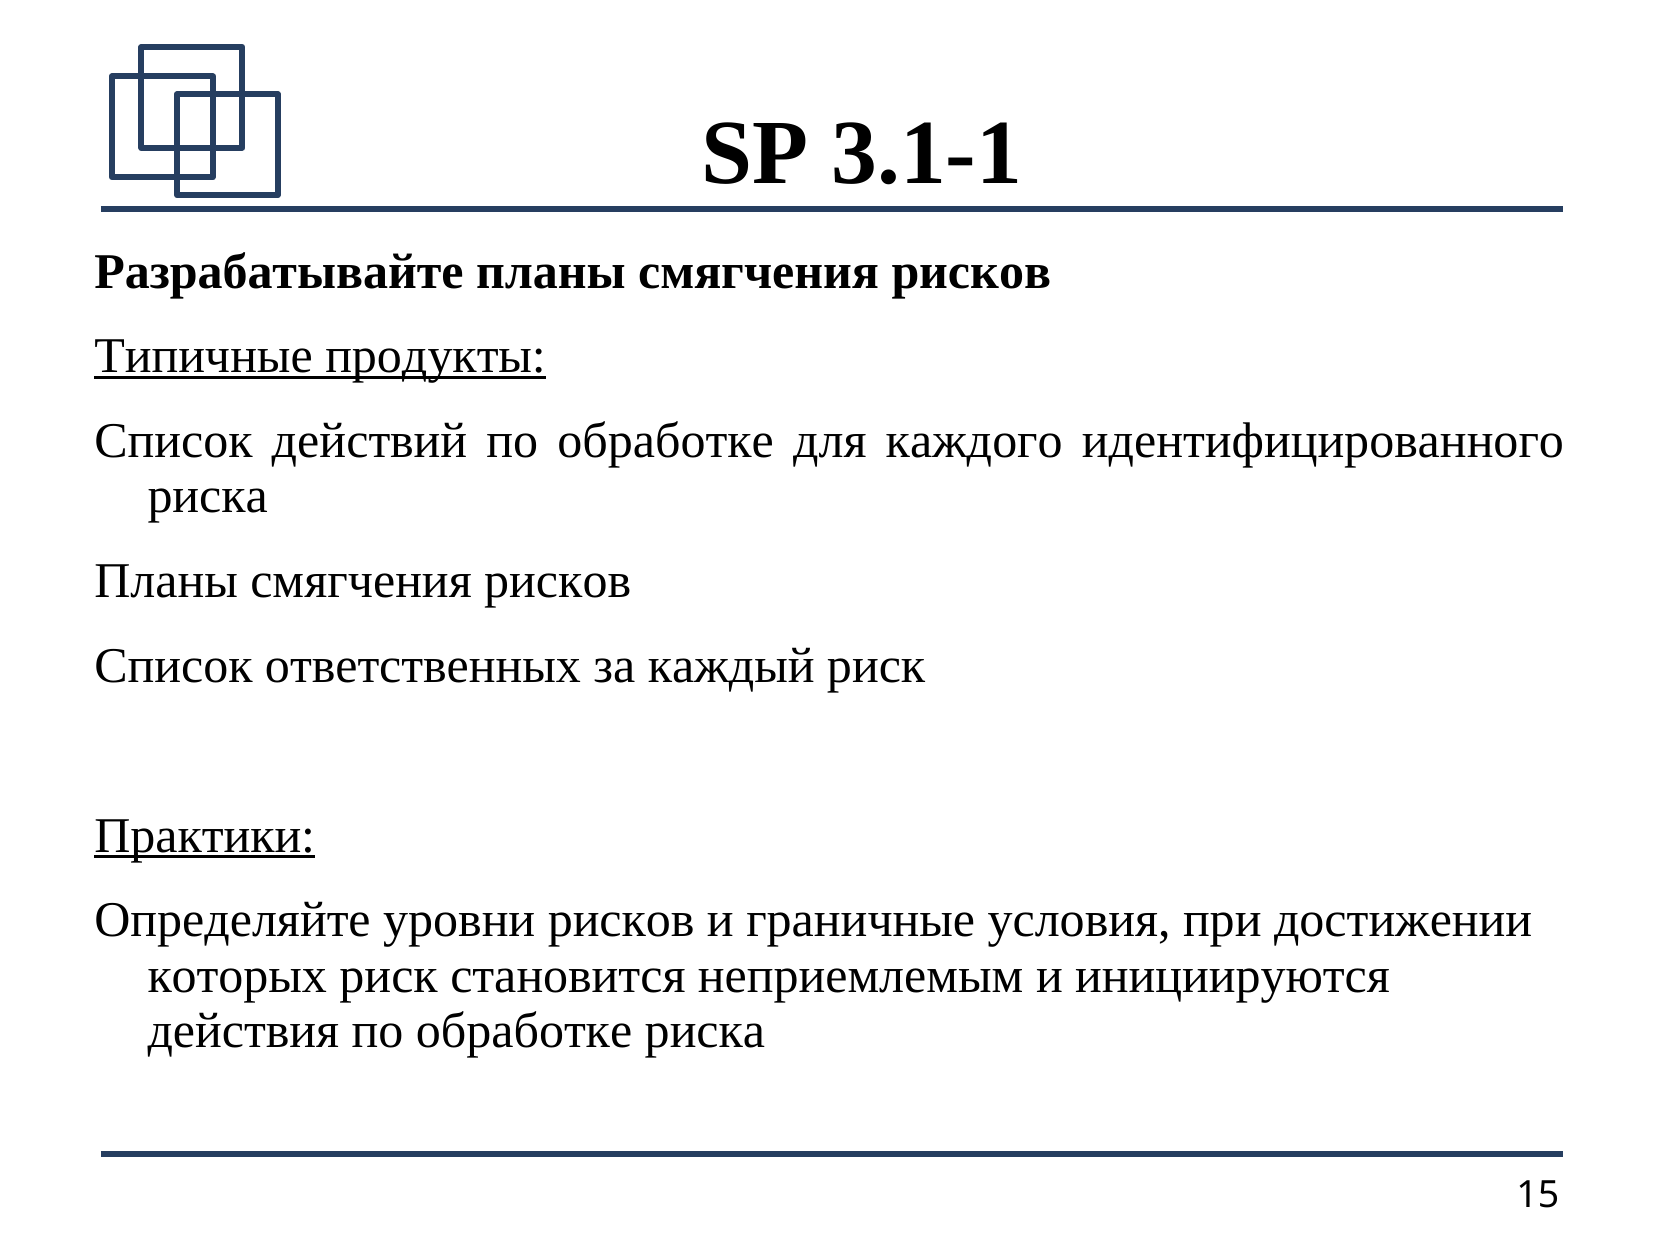

# SP 3.1-1
Разрабатывайте планы смягчения рисков
Типичные продукты:
Список действий по обработке для каждого идентифицированного риска
Планы смягчения рисков
Список ответственных за каждый риск
Практики:
Определяйте уровни рисков и граничные условия, при достижении которых риск становится неприемлемым и инициируются действия по обработке риска